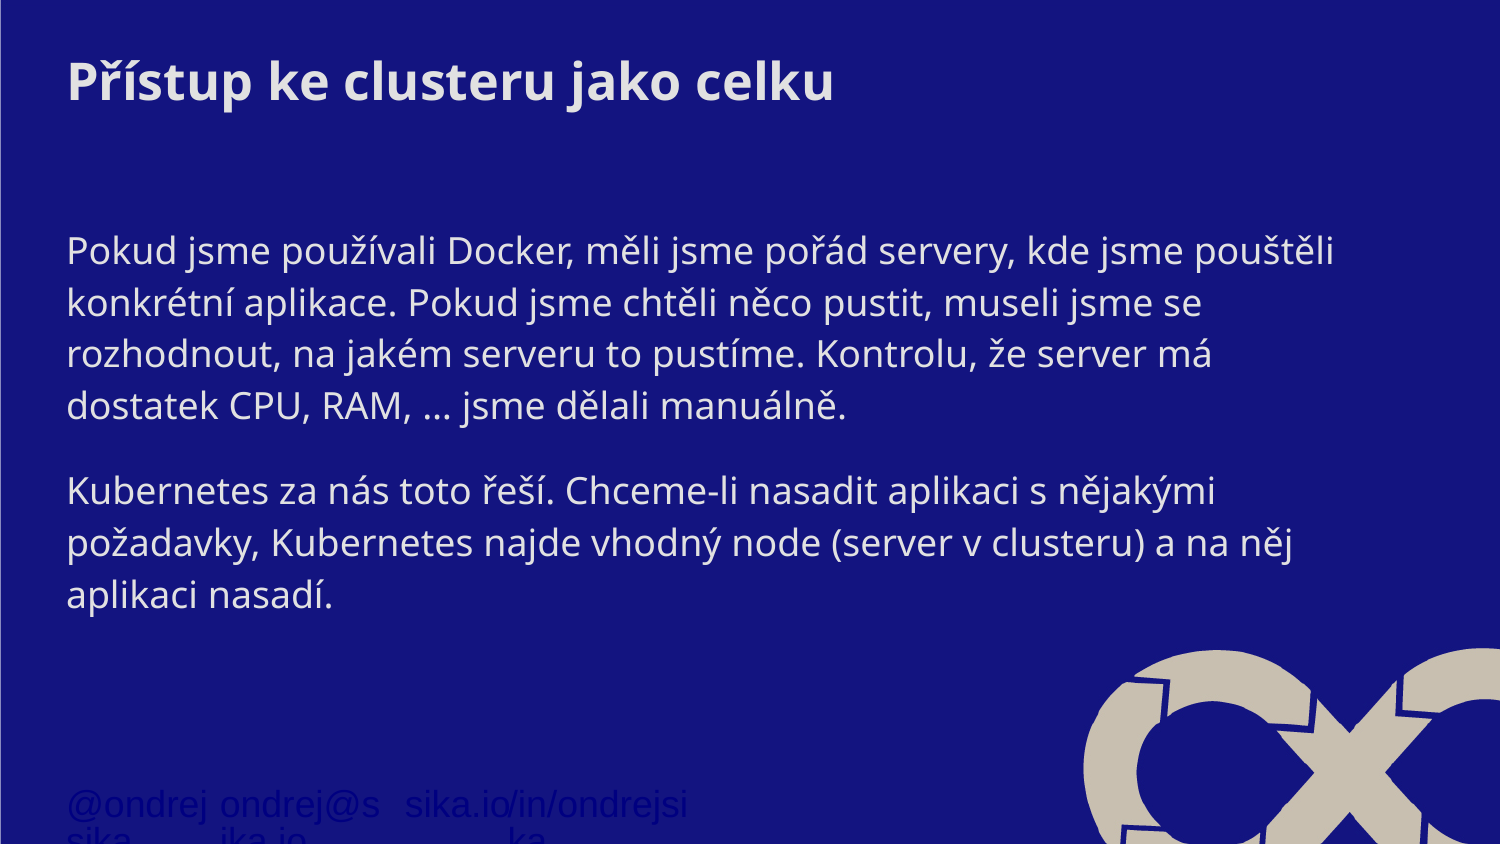

# Přístup ke clusteru jako celku
Pokud jsme používali Docker, měli jsme pořád servery, kde jsme pouštěli konkrétní aplikace. Pokud jsme chtěli něco pustit, museli jsme se rozhodnout, na jakém serveru to pustíme. Kontrolu, že server má dostatek CPU, RAM, … jsme dělali manuálně.
Kubernetes za nás toto řeší. Chceme-li nasadit aplikaci s nějakými požadavky, Kubernetes najde vhodný node (server v clusteru) a na něj aplikaci nasadí.